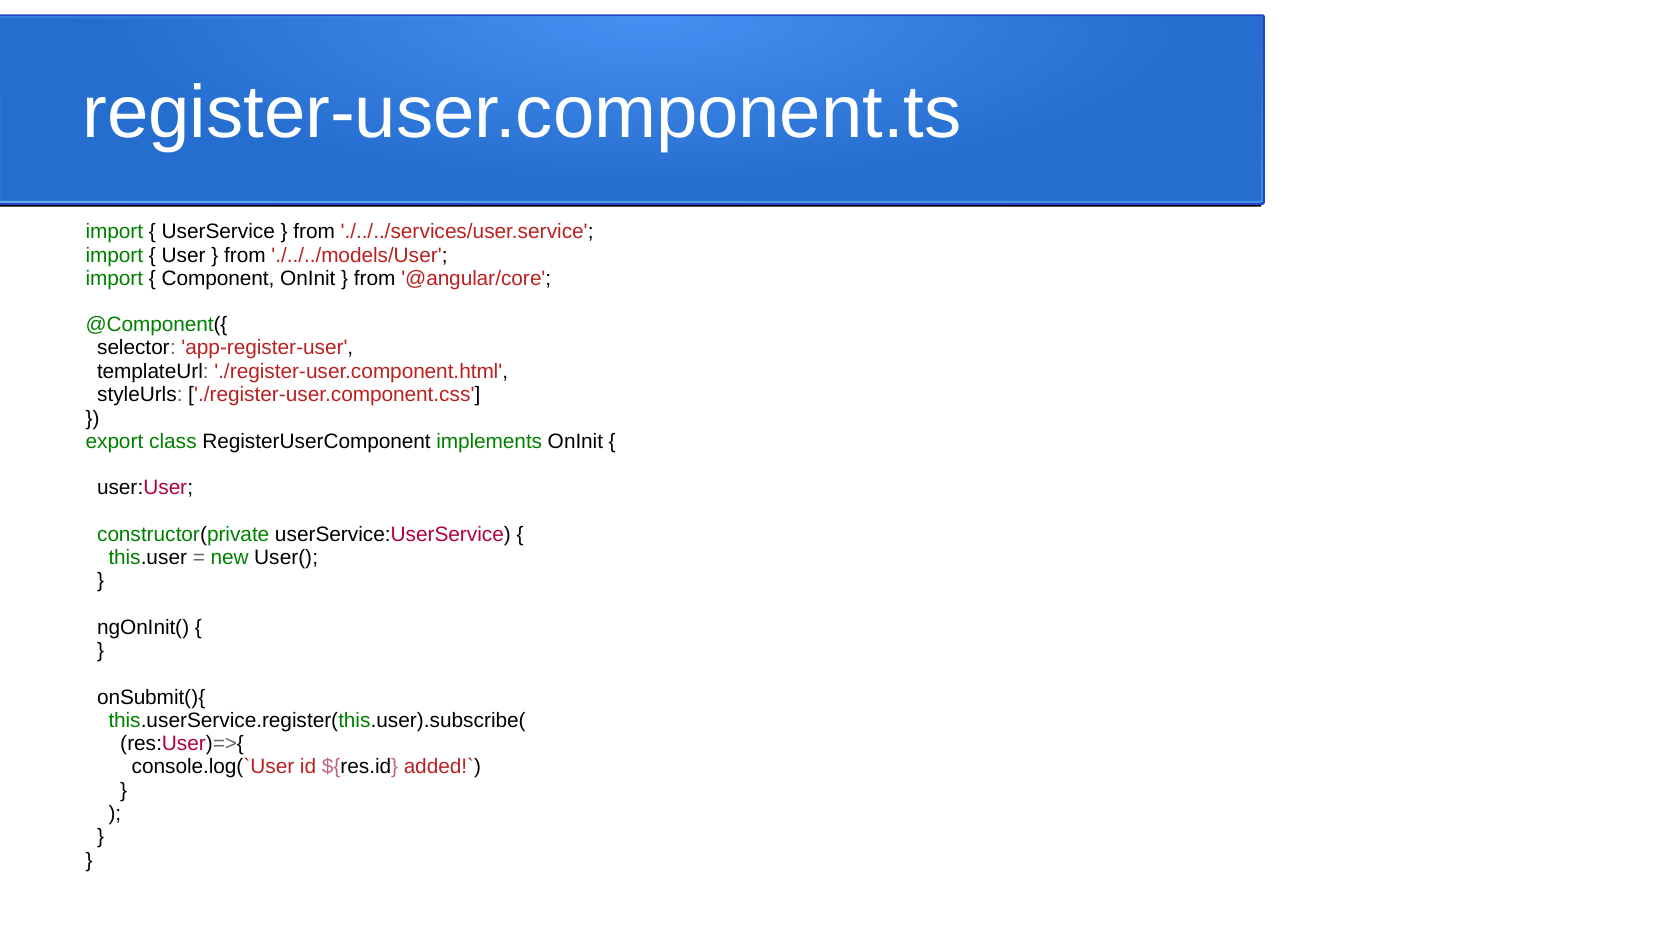

# register-user.component.ts
import { UserService } from './../../services/user.service';
import { User } from './../../models/User';
import { Component, OnInit } from '@angular/core';
@Component({
 selector: 'app-register-user',
 templateUrl: './register-user.component.html',
 styleUrls: ['./register-user.component.css']
})
export class RegisterUserComponent implements OnInit {
 user:User;
 constructor(private userService:UserService) {
 this.user = new User();
 }
 ngOnInit() {
 }
 onSubmit(){
 this.userService.register(this.user).subscribe(
 (res:User)=>{
 console.log(`User id ${res.id} added!`)
 }
 );
 }
}